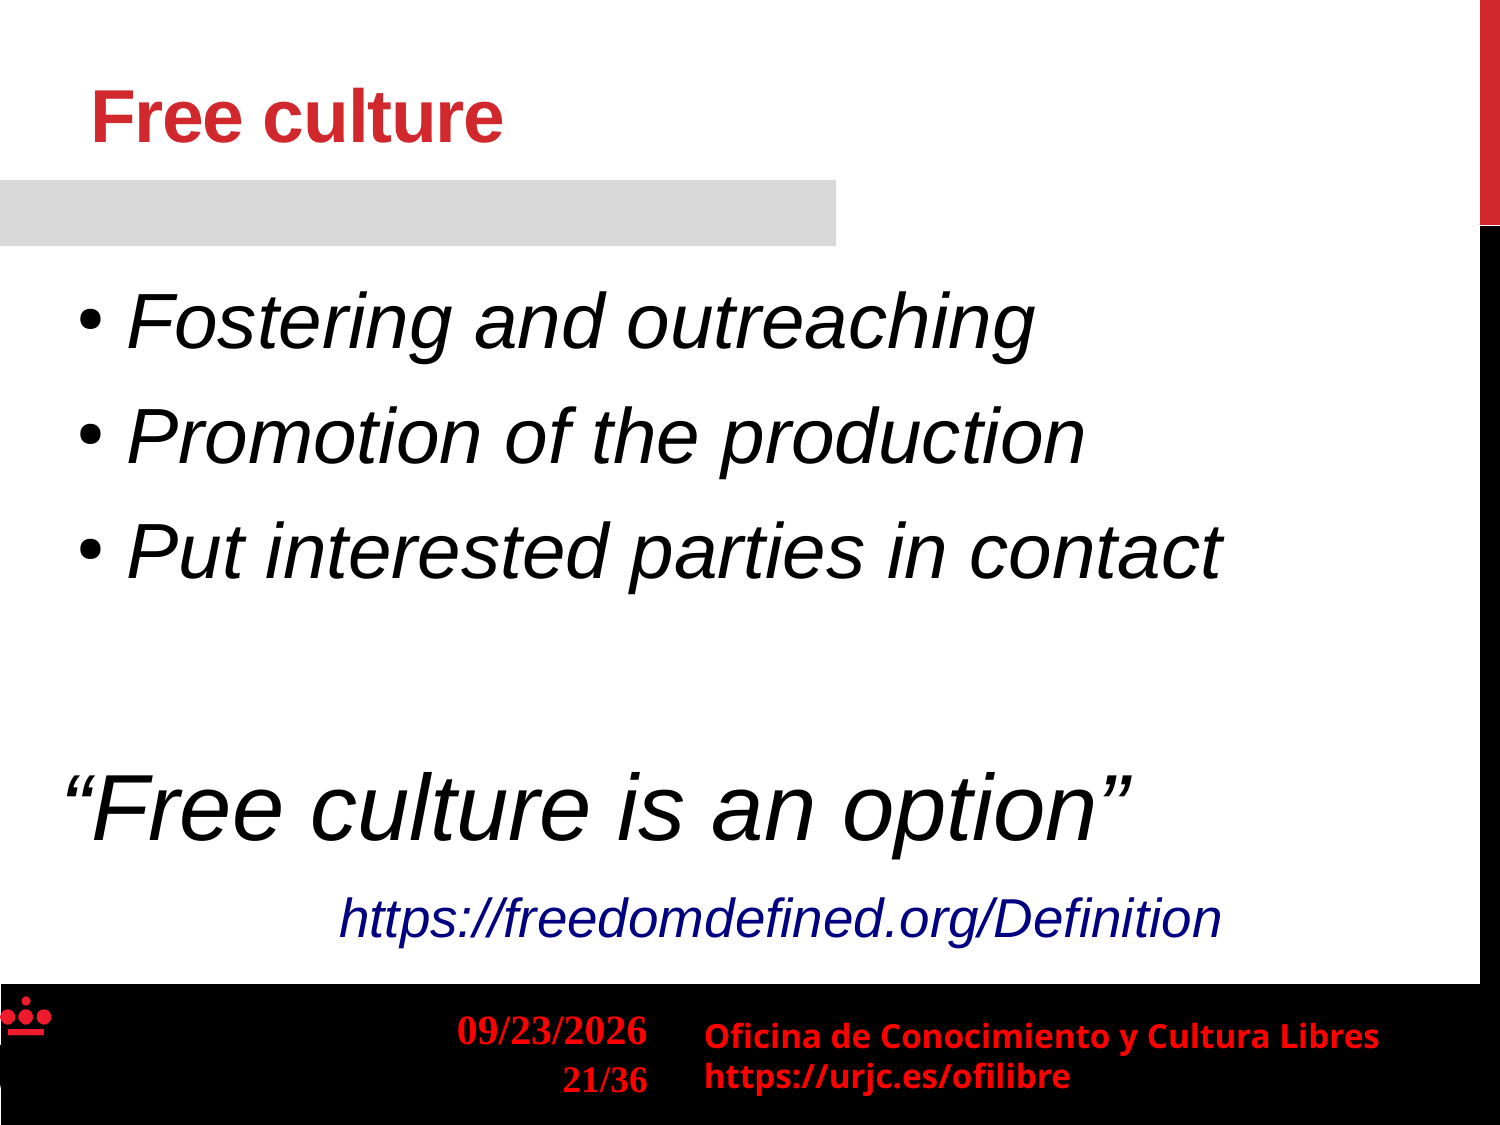

Free culture
# Fostering and outreaching
Promotion of the production
Put interested parties in contact
“Free culture is an option”
https://freedomdefined.org/Definition